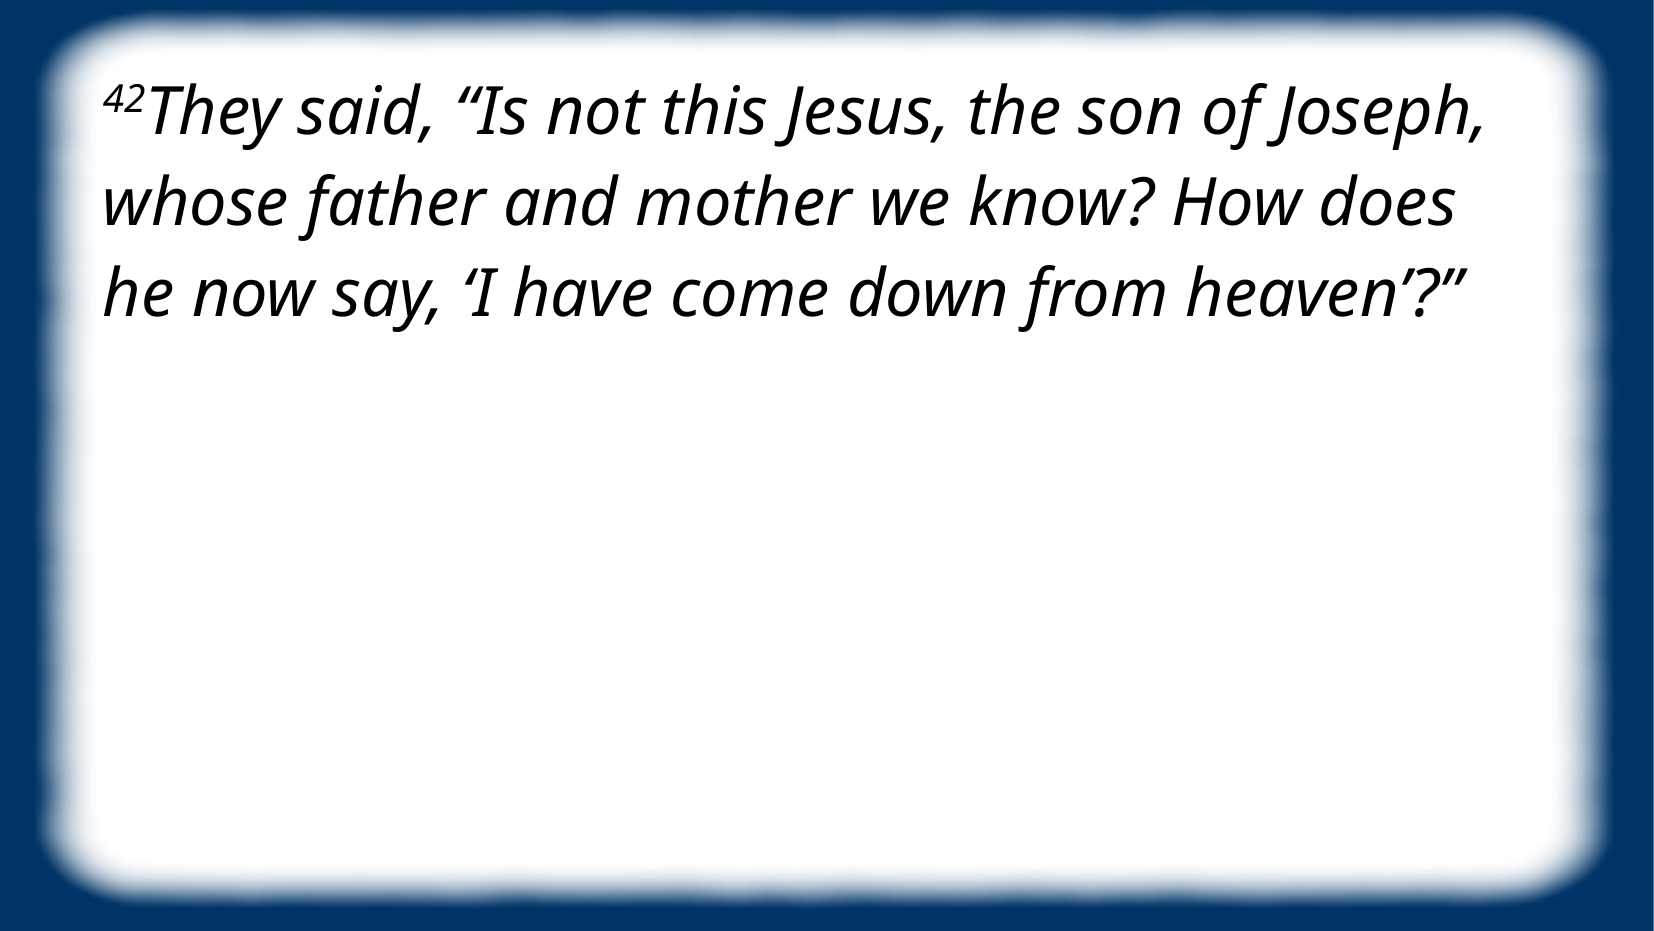

42They said, “Is not this Jesus, the son of Joseph, whose father and mother we know? How does he now say, ‘I have come down from heaven’?”